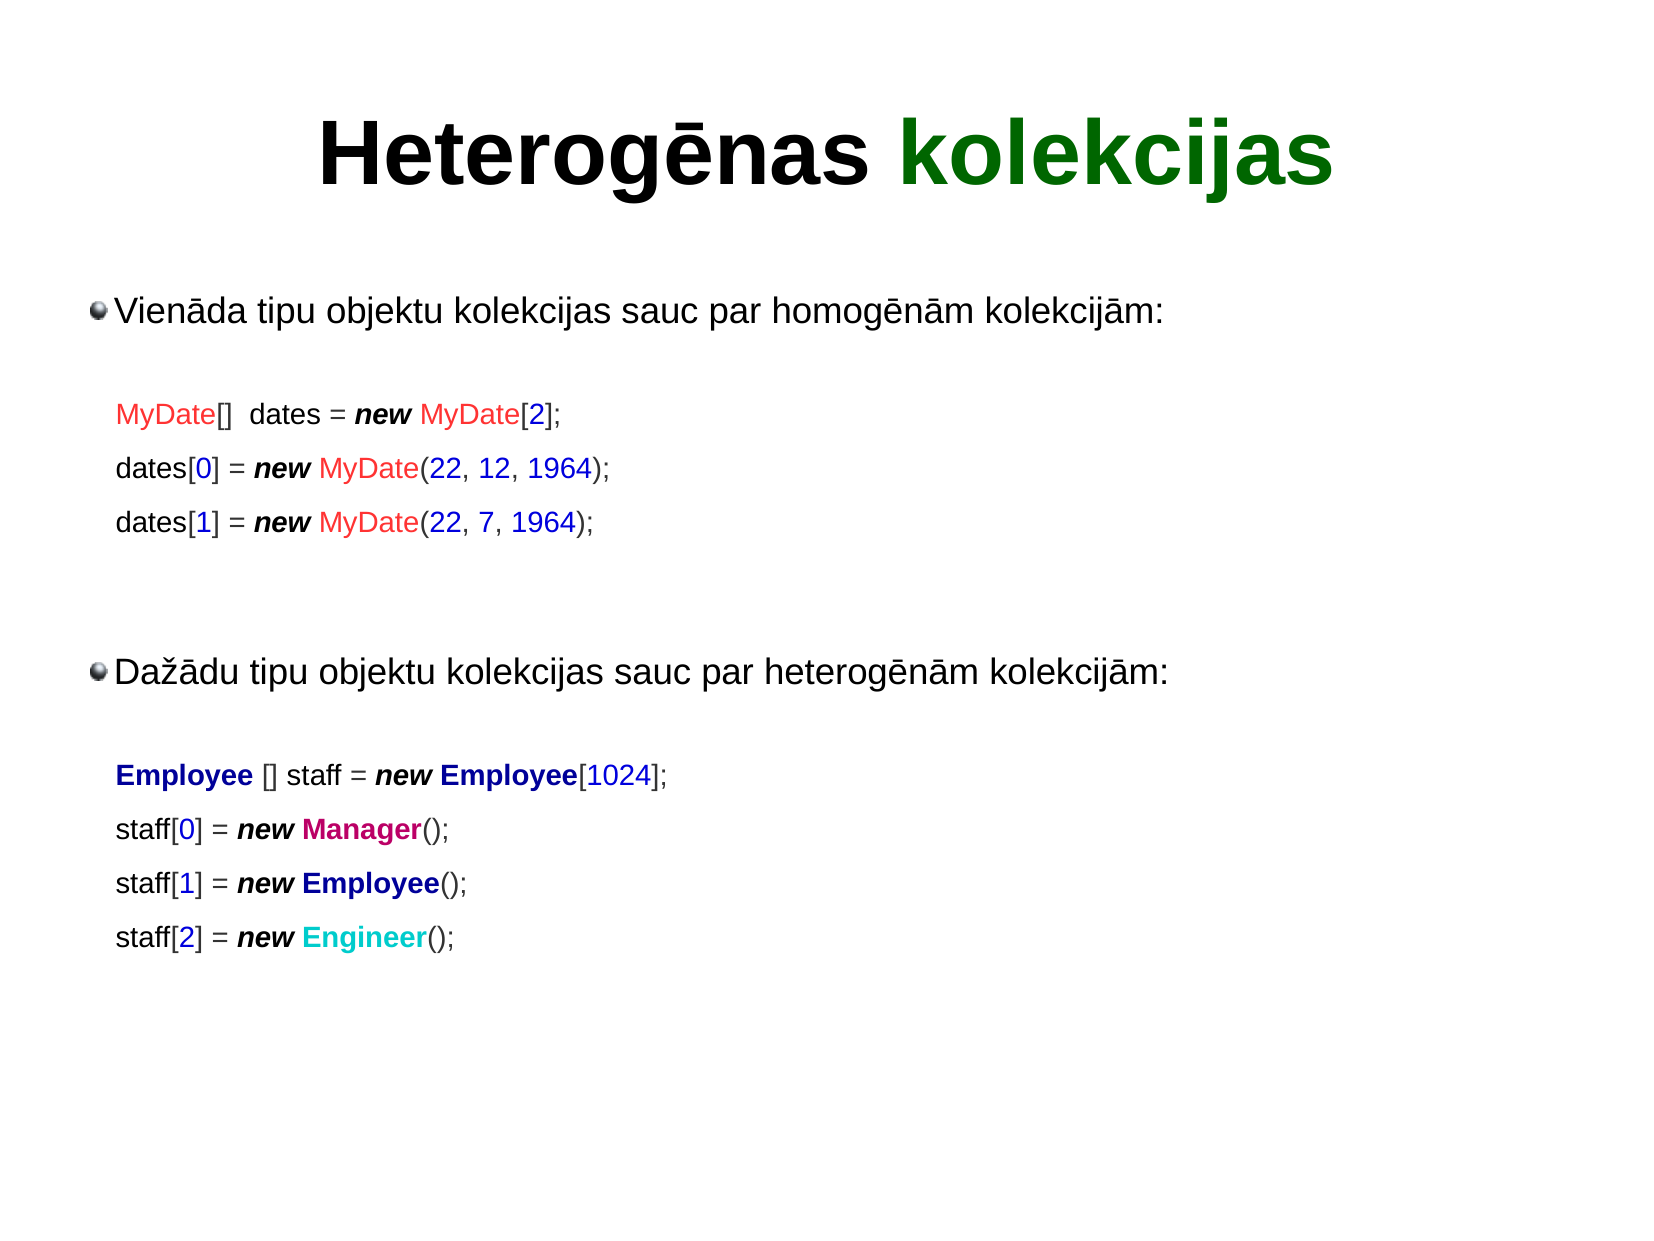

# Heterogēnas kolekcijas
Vienāda tipu objektu kolekcijas sauc par homogēnām kolekcijām:
 MyDate[] dates = new MyDate[2];
 dates[0] = new MyDate(22, 12, 1964);
 dates[1] = new MyDate(22, 7, 1964);
Dažādu tipu objektu kolekcijas sauc par heterogēnām kolekcijām:
 Employee [] staff = new Employee[1024];
 staff[0] = new Manager();
 staff[1] = new Employee();
 staff[2] = new Engineer();